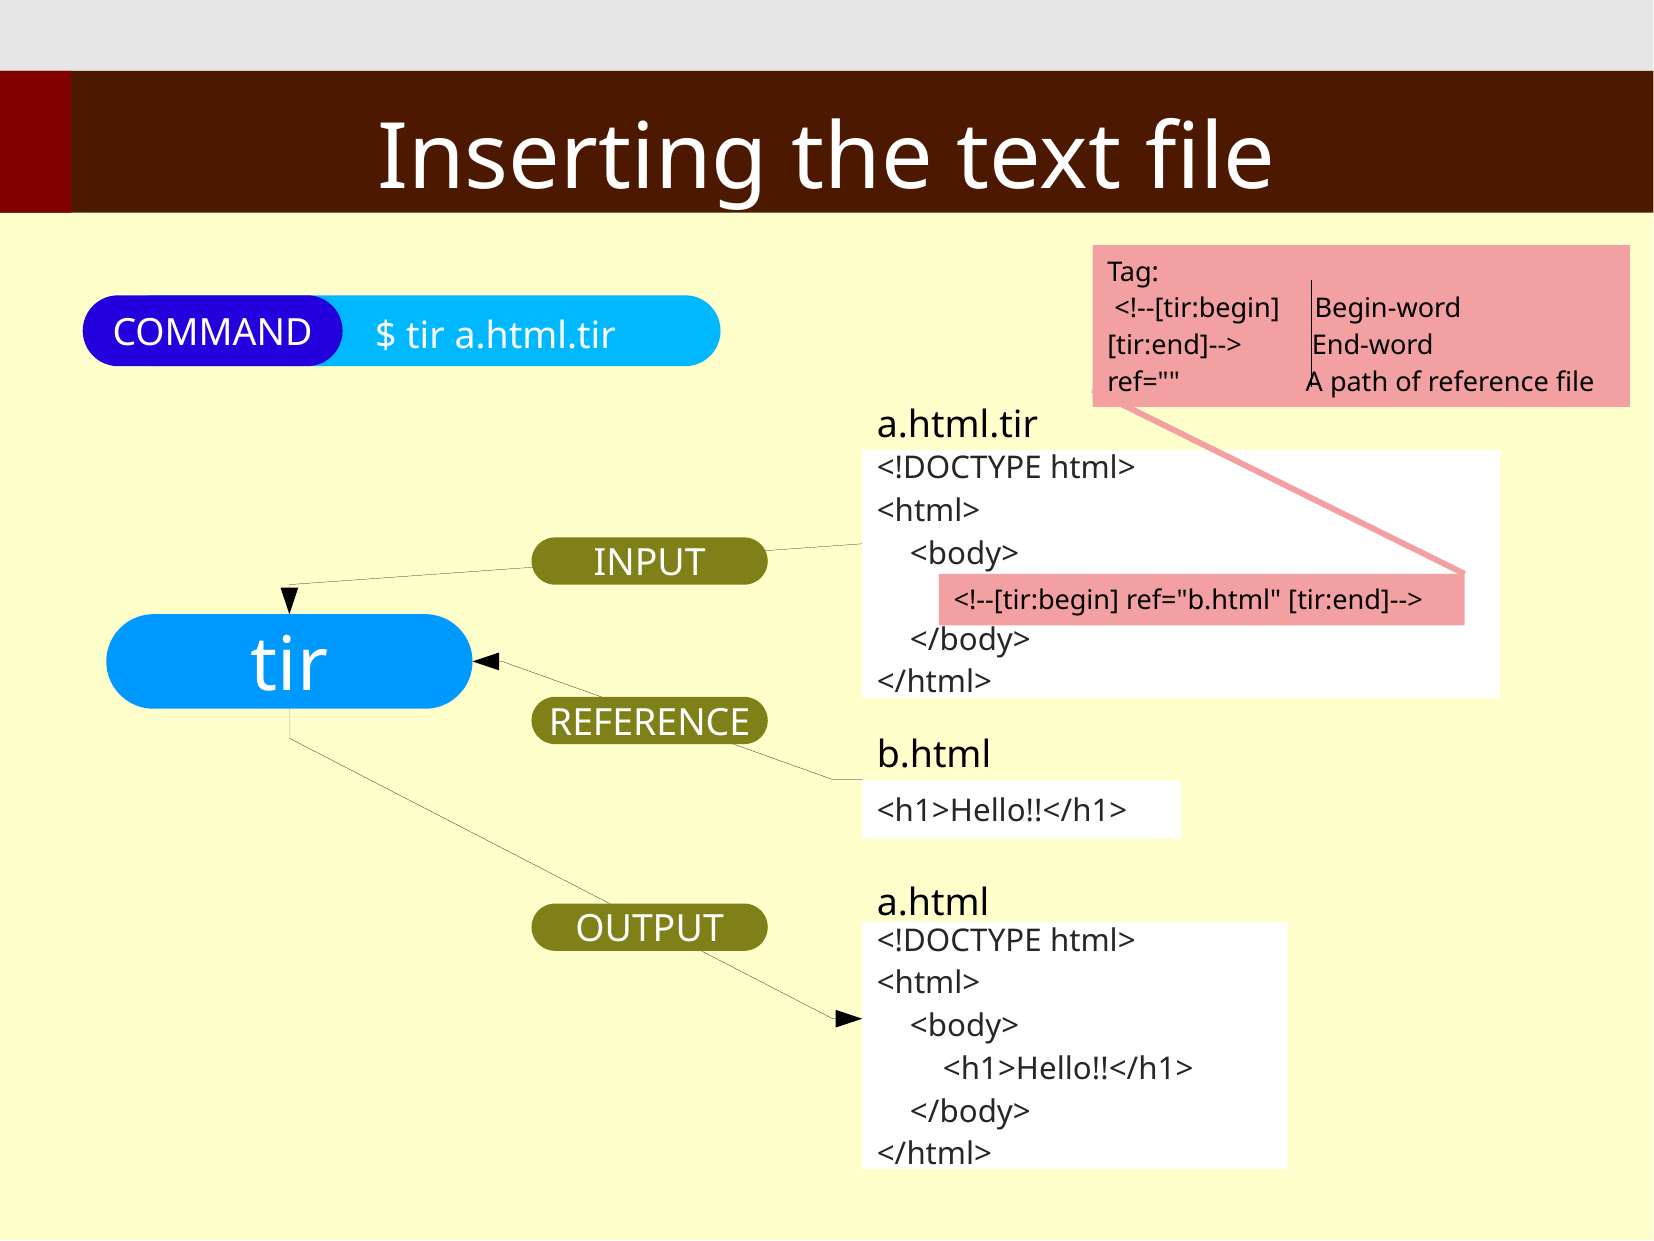

# Inserting the text file
Tag:
 <!--[tir:begin] Begin-word
[tir:end]--> End-word
ref="" A path of reference file
COMMAND
$ tir a.html.tir
a.html.tir
<!DOCTYPE html>
<html>
 <body>
 <!--[tir:
 </body>
</html>
<!--[tir:begin] ref="b.html" [tir:end]-->
INPUT
tir
REFERENCE
b.html
<h1>Hello!!</h1>
a.html
<!DOCTYPE html>
<html>
 <body>
 <h1>Hello!!</h1>
 </body>
</html>
OUTPUT